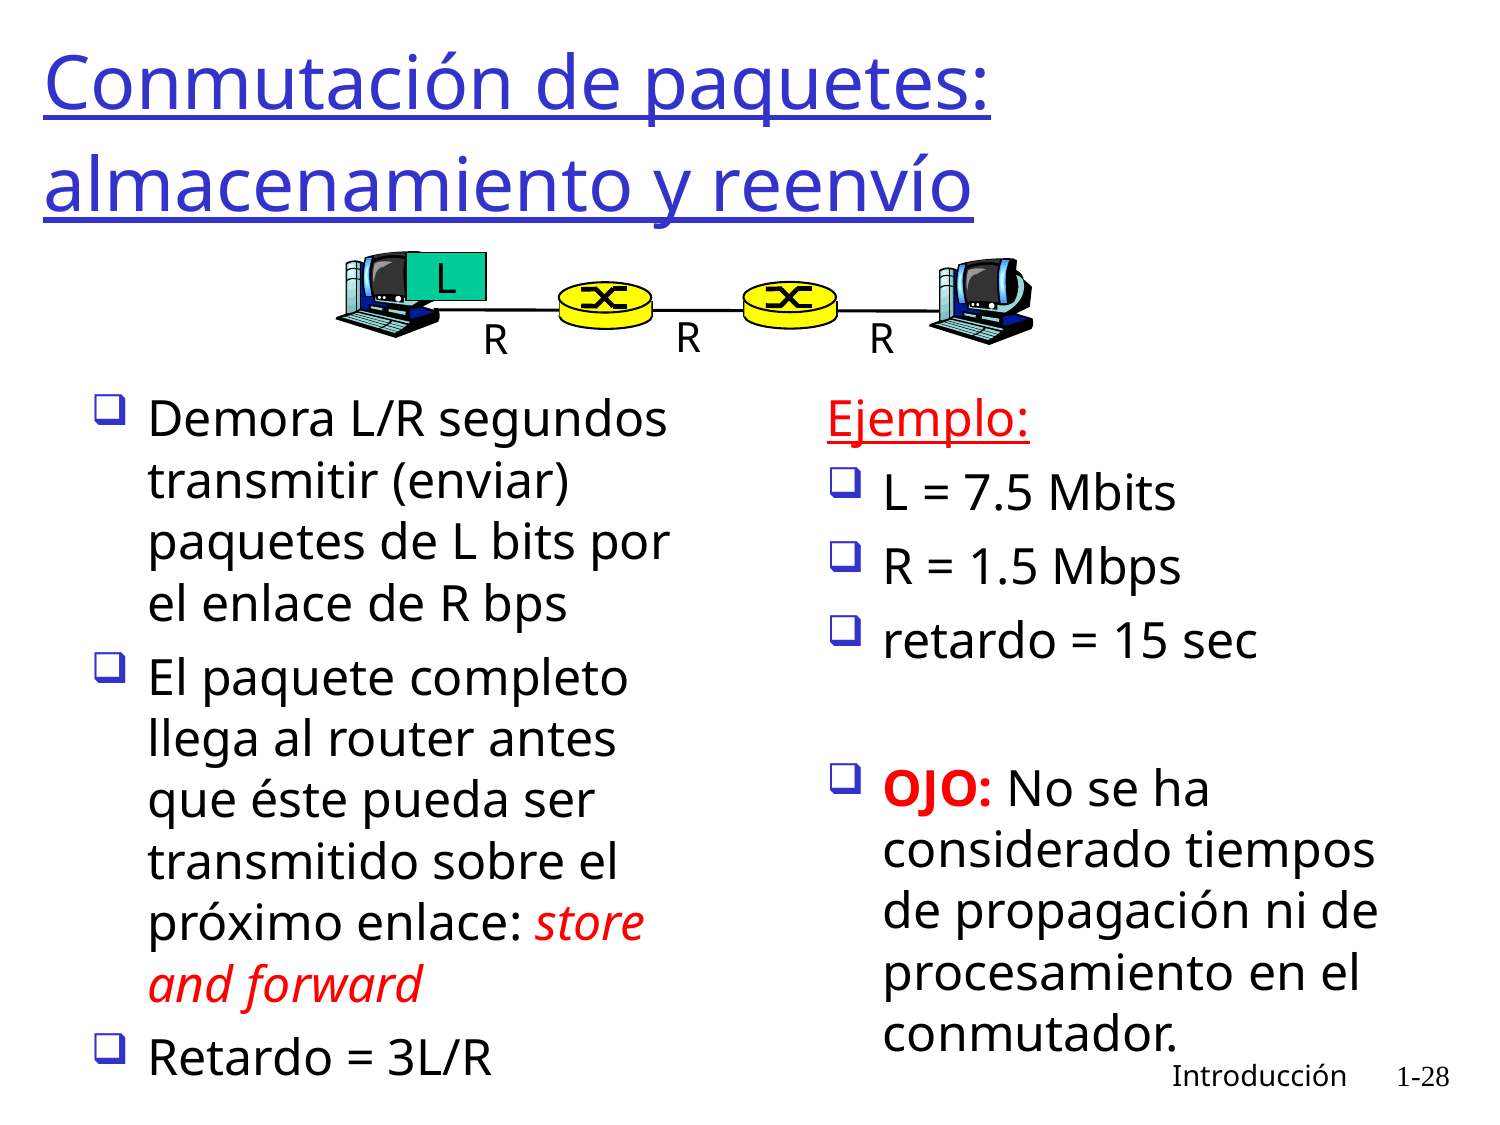

# Conmutación de paquetes: almacenamiento y reenvío
L
R
R
R
Demora L/R segundos transmitir (enviar) paquetes de L bits por el enlace de R bps
El paquete completo llega al router antes que éste pueda ser transmitido sobre el próximo enlace: store and forward
Retardo = 3L/R
Ejemplo:
L = 7.5 Mbits
R = 1.5 Mbps
retardo = 15 sec
OJO: No se ha considerado tiempos de propagación ni de procesamiento en el conmutador.
 Introducción